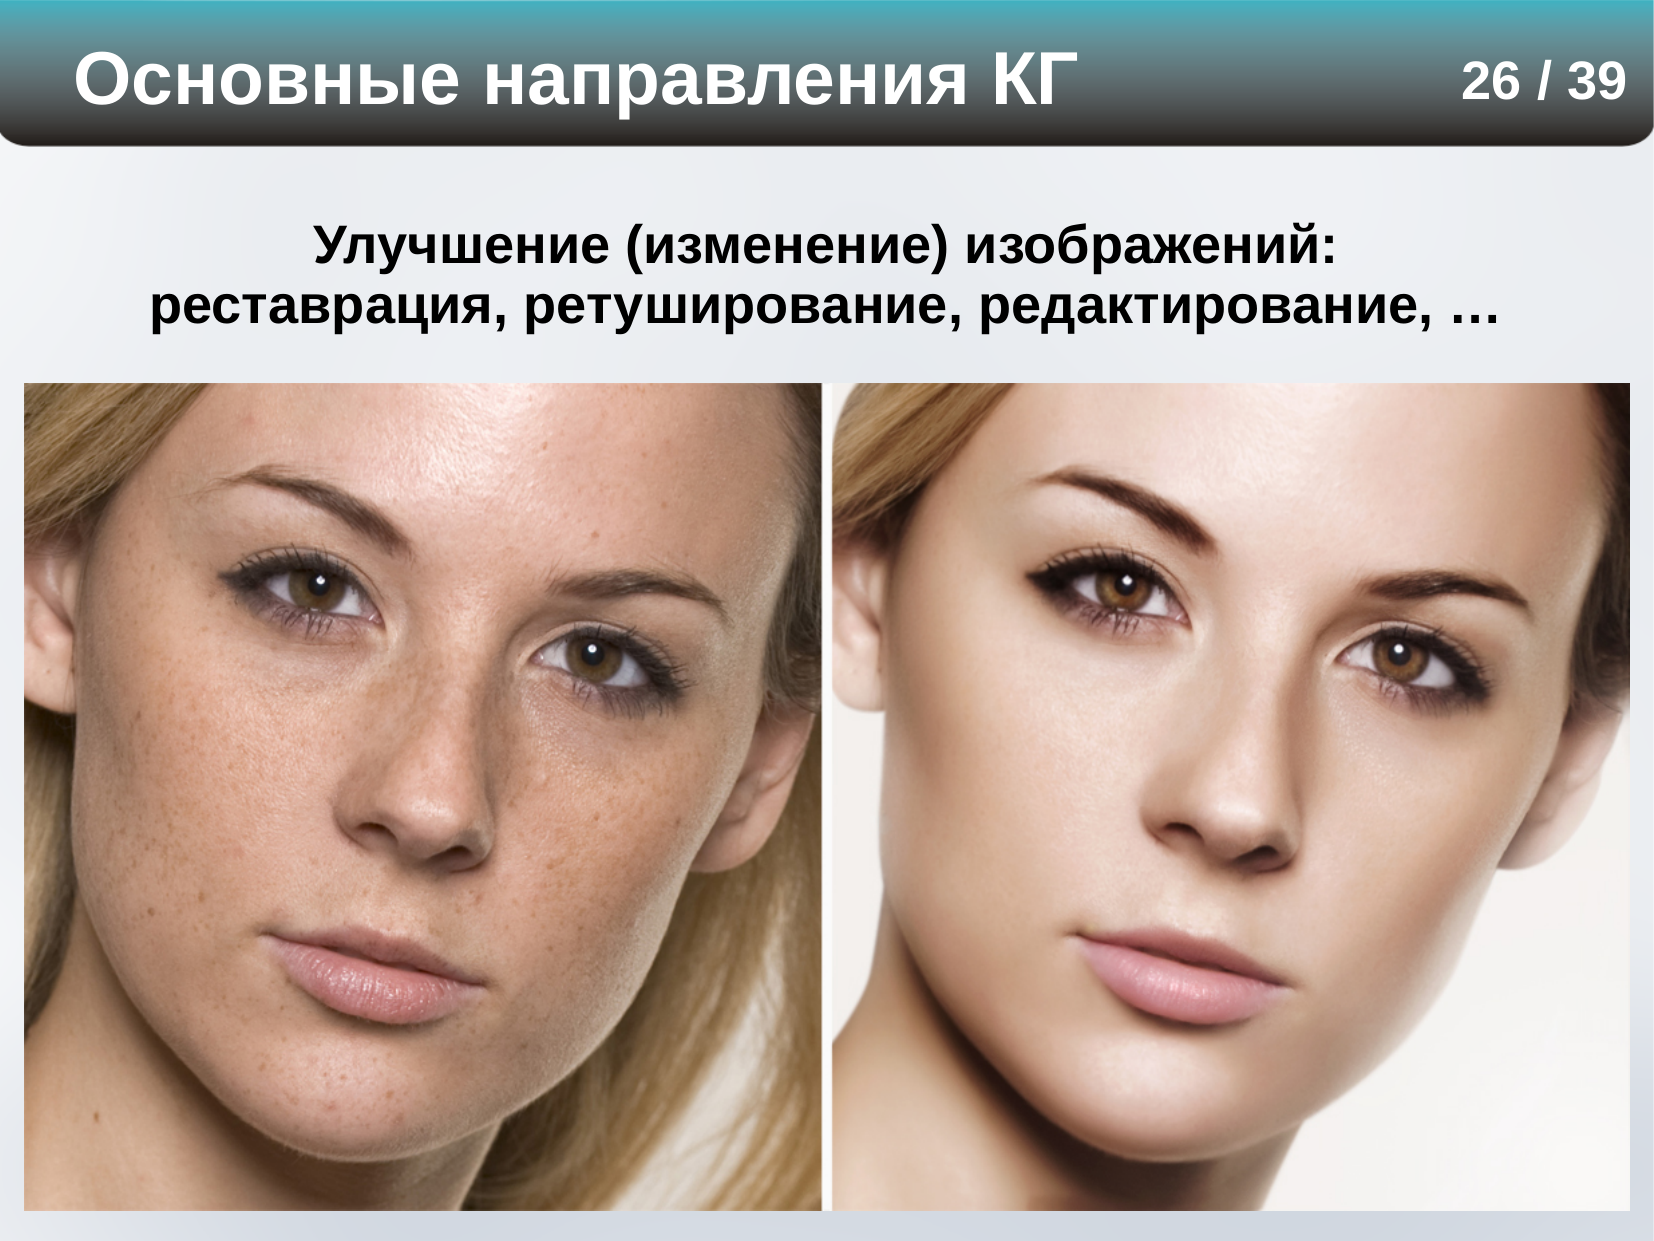

Основные направления КГ
Улучшение (изменение) изображений:
реставрация, ретуширование, редактирование, …